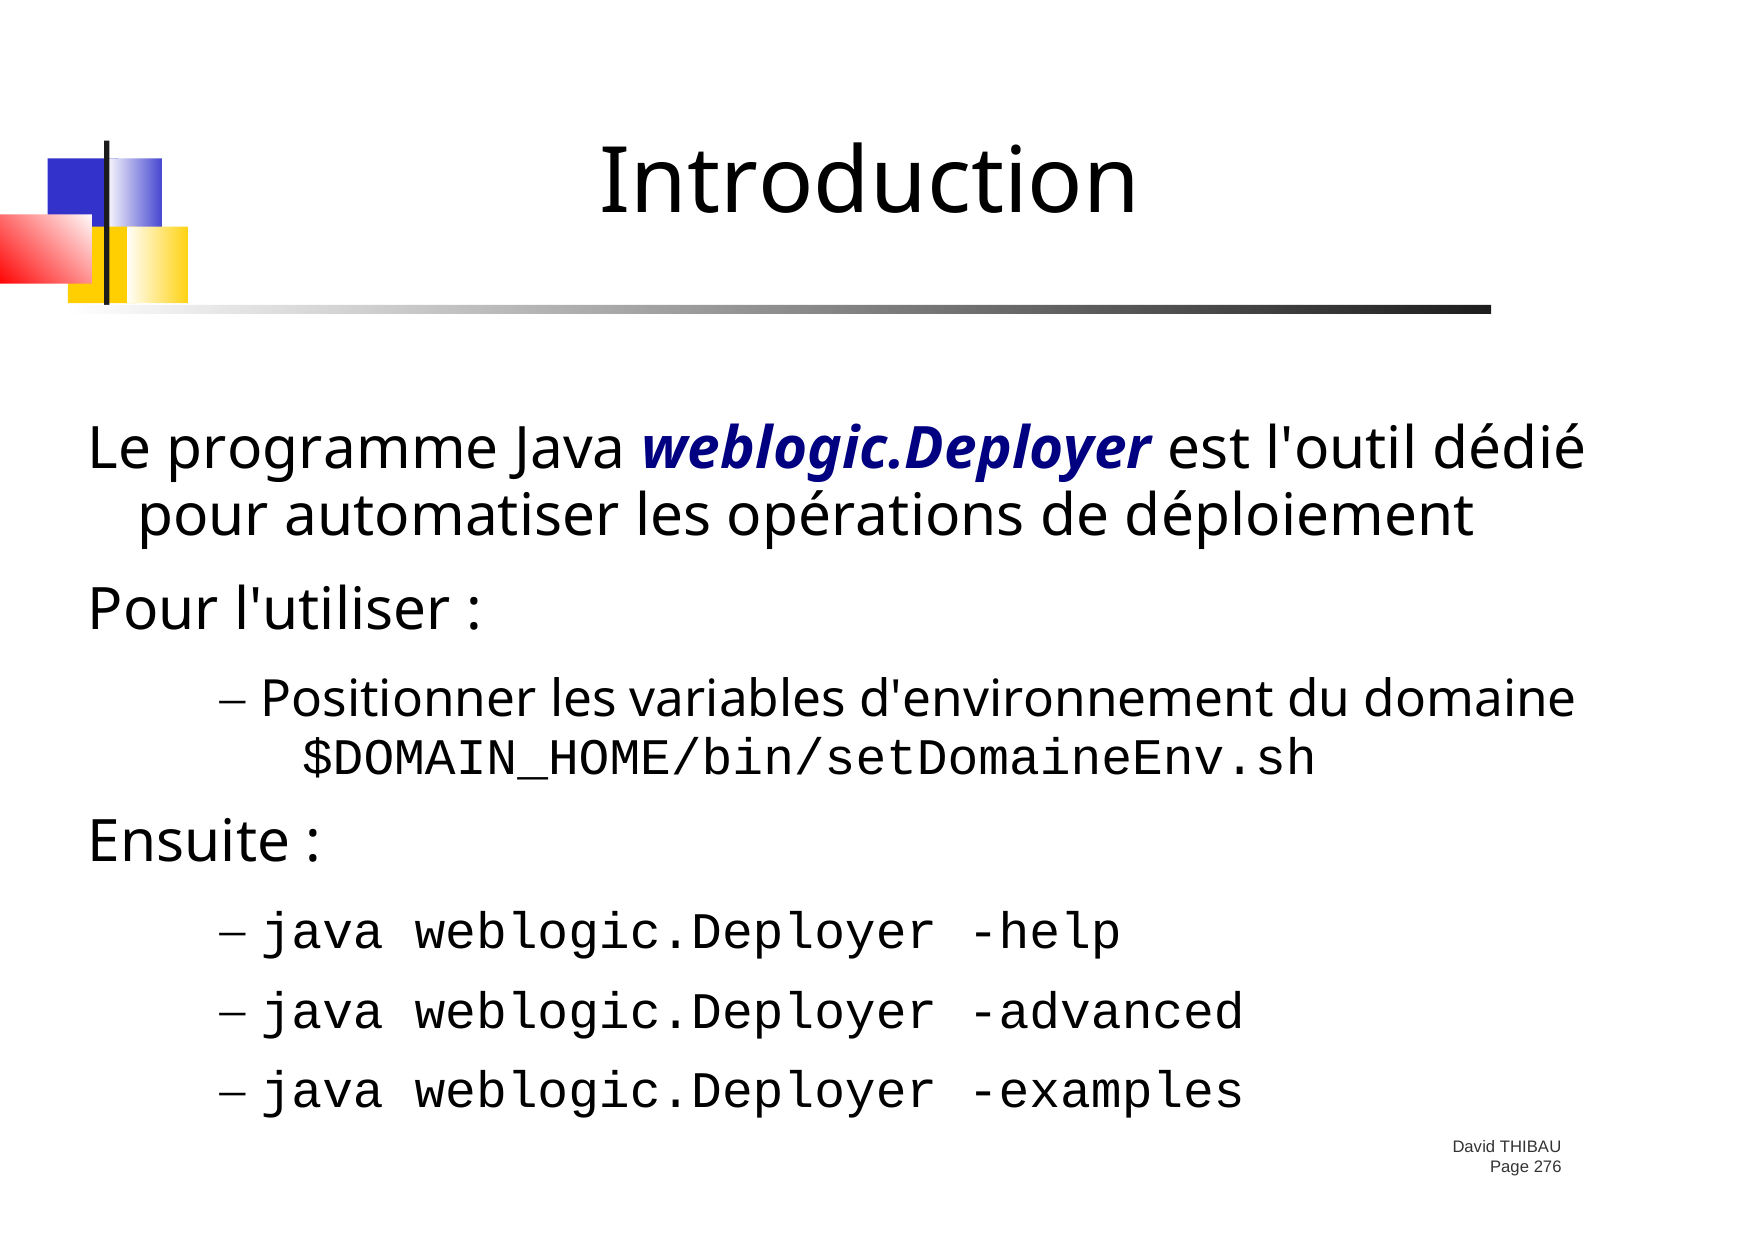

# Introduction
Le programme Java weblogic.Deployer est l'outil dédié pour automatiser les opérations de déploiement
Pour l'utiliser :
Positionner les variables d'environnement du domaine
$DOMAIN_HOME/bin/setDomaineEnv.sh
Ensuite :
java weblogic.Deployer -help
java weblogic.Deployer -advanced
java weblogic.Deployer -examples